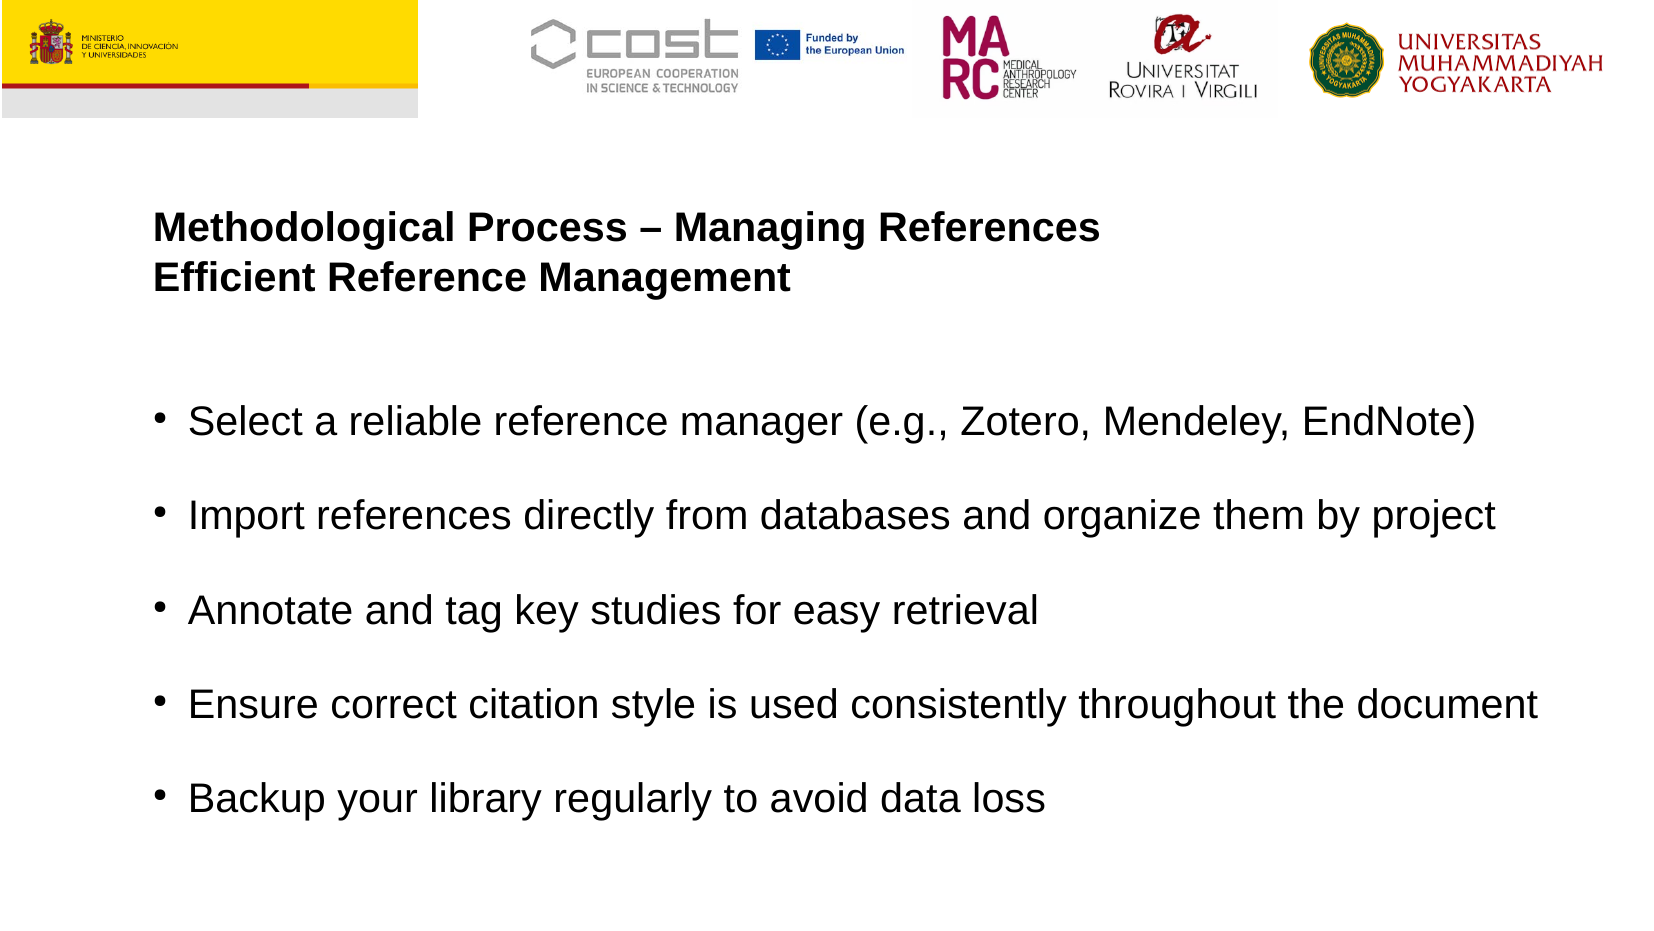

Methodological Process – Managing References
Efficient Reference Management
Select a reliable reference manager (e.g., Zotero, Mendeley, EndNote)
Import references directly from databases and organize them by project
Annotate and tag key studies for easy retrieval
Ensure correct citation style is used consistently throughout the document
Backup your library regularly to avoid data loss